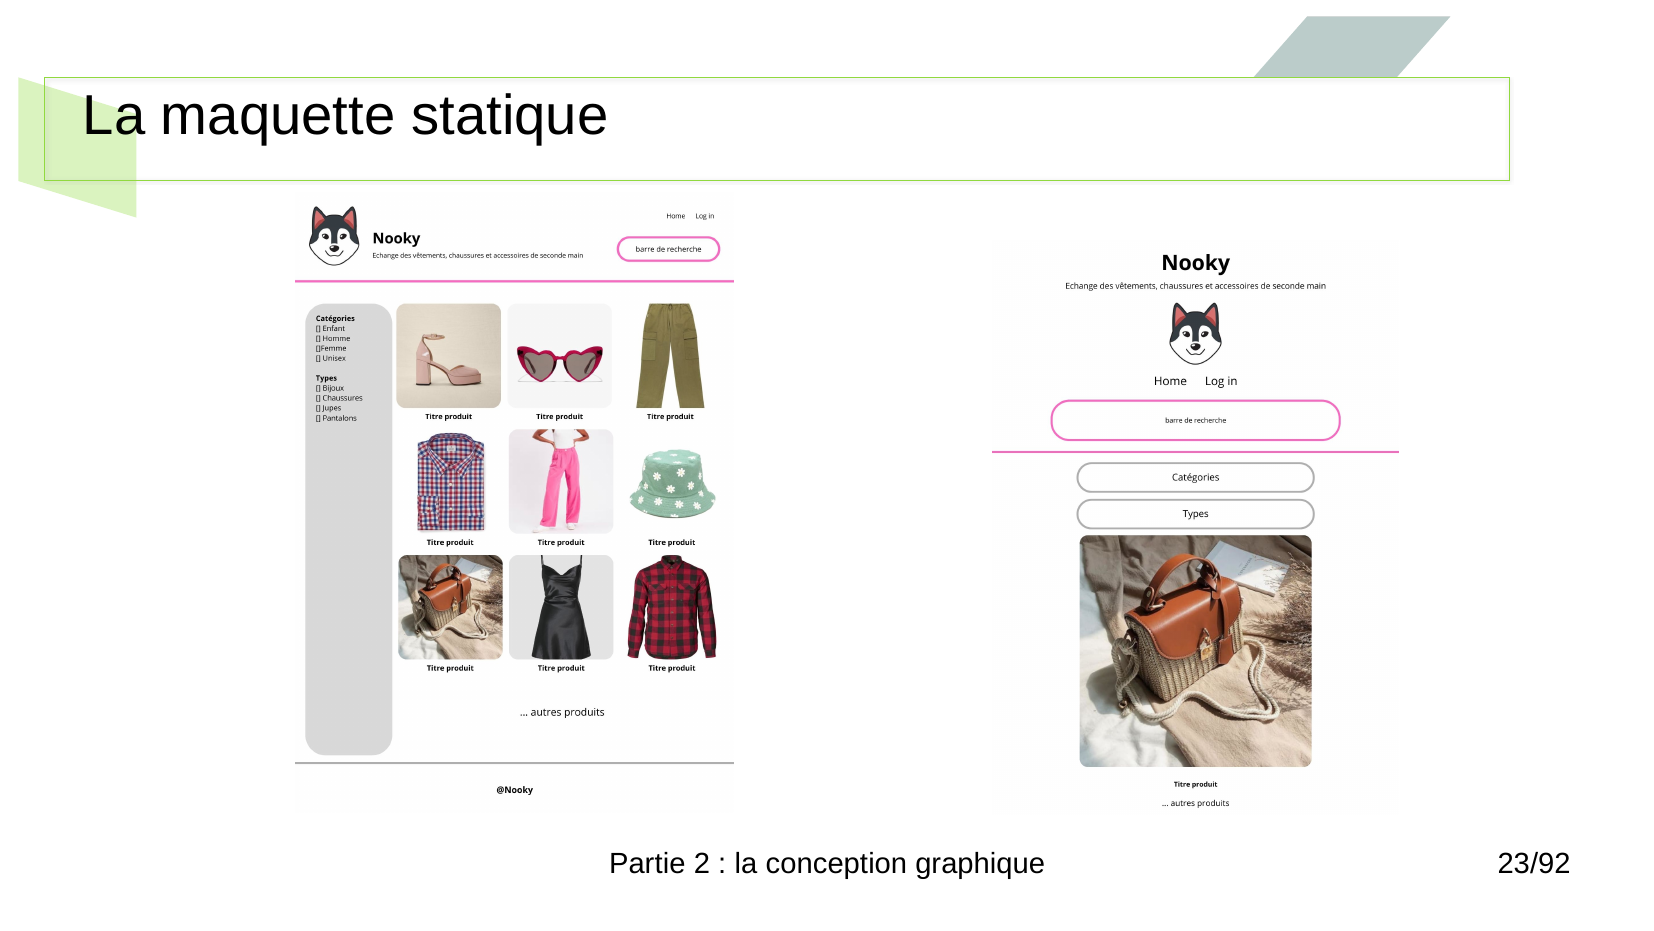

# La maquette statique
Partie 2 : la conception graphique
23